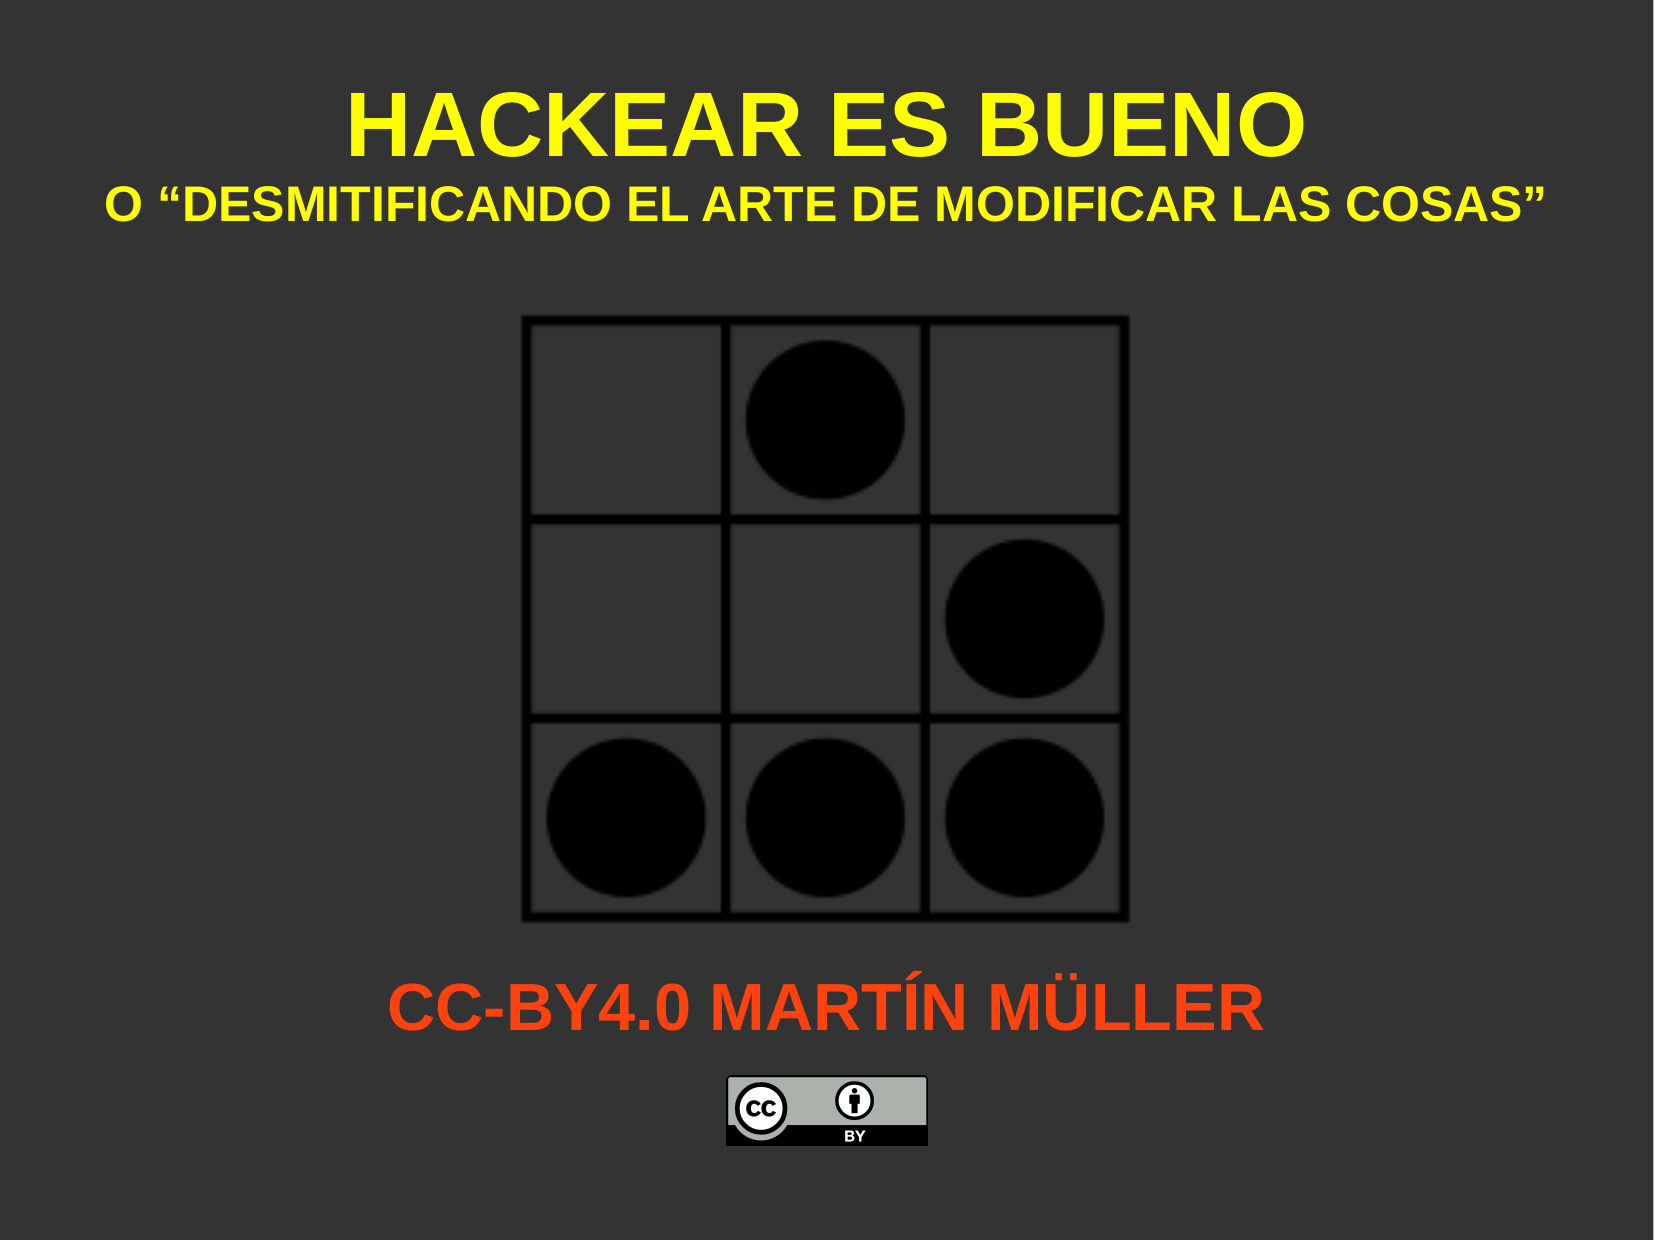

# HACKEAR ES BUENO O “DESMITIFICANDO EL ARTE DE MODIFICAR LAS COSAS”
CC-BY4.0 MARTÍN MÜLLER